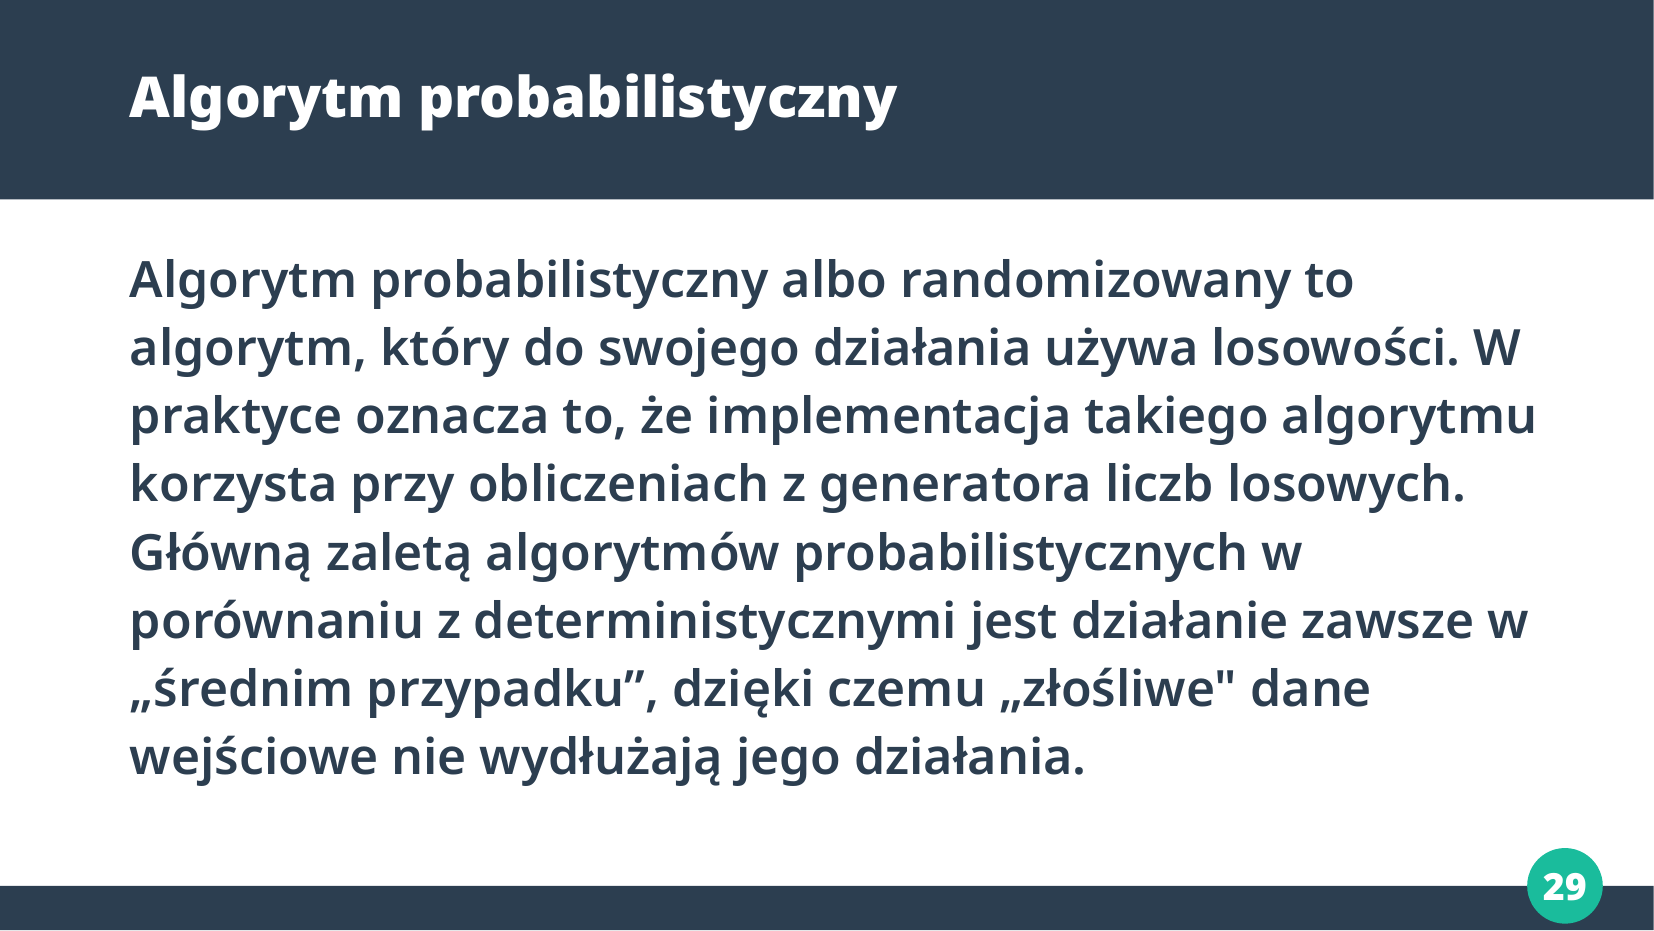

# Algorytm probabilistyczny
Algorytm probabilistyczny albo randomizowany to algorytm, który do swojego działania używa losowości. W praktyce oznacza to, że implementacja takiego algorytmu korzysta przy obliczeniach z generatora liczb losowych. Główną zaletą algorytmów probabilistycznych w porównaniu z deterministycznymi jest działanie zawsze w „średnim przypadku”, dzięki czemu „złośliwe" dane wejściowe nie wydłużają jego działania.